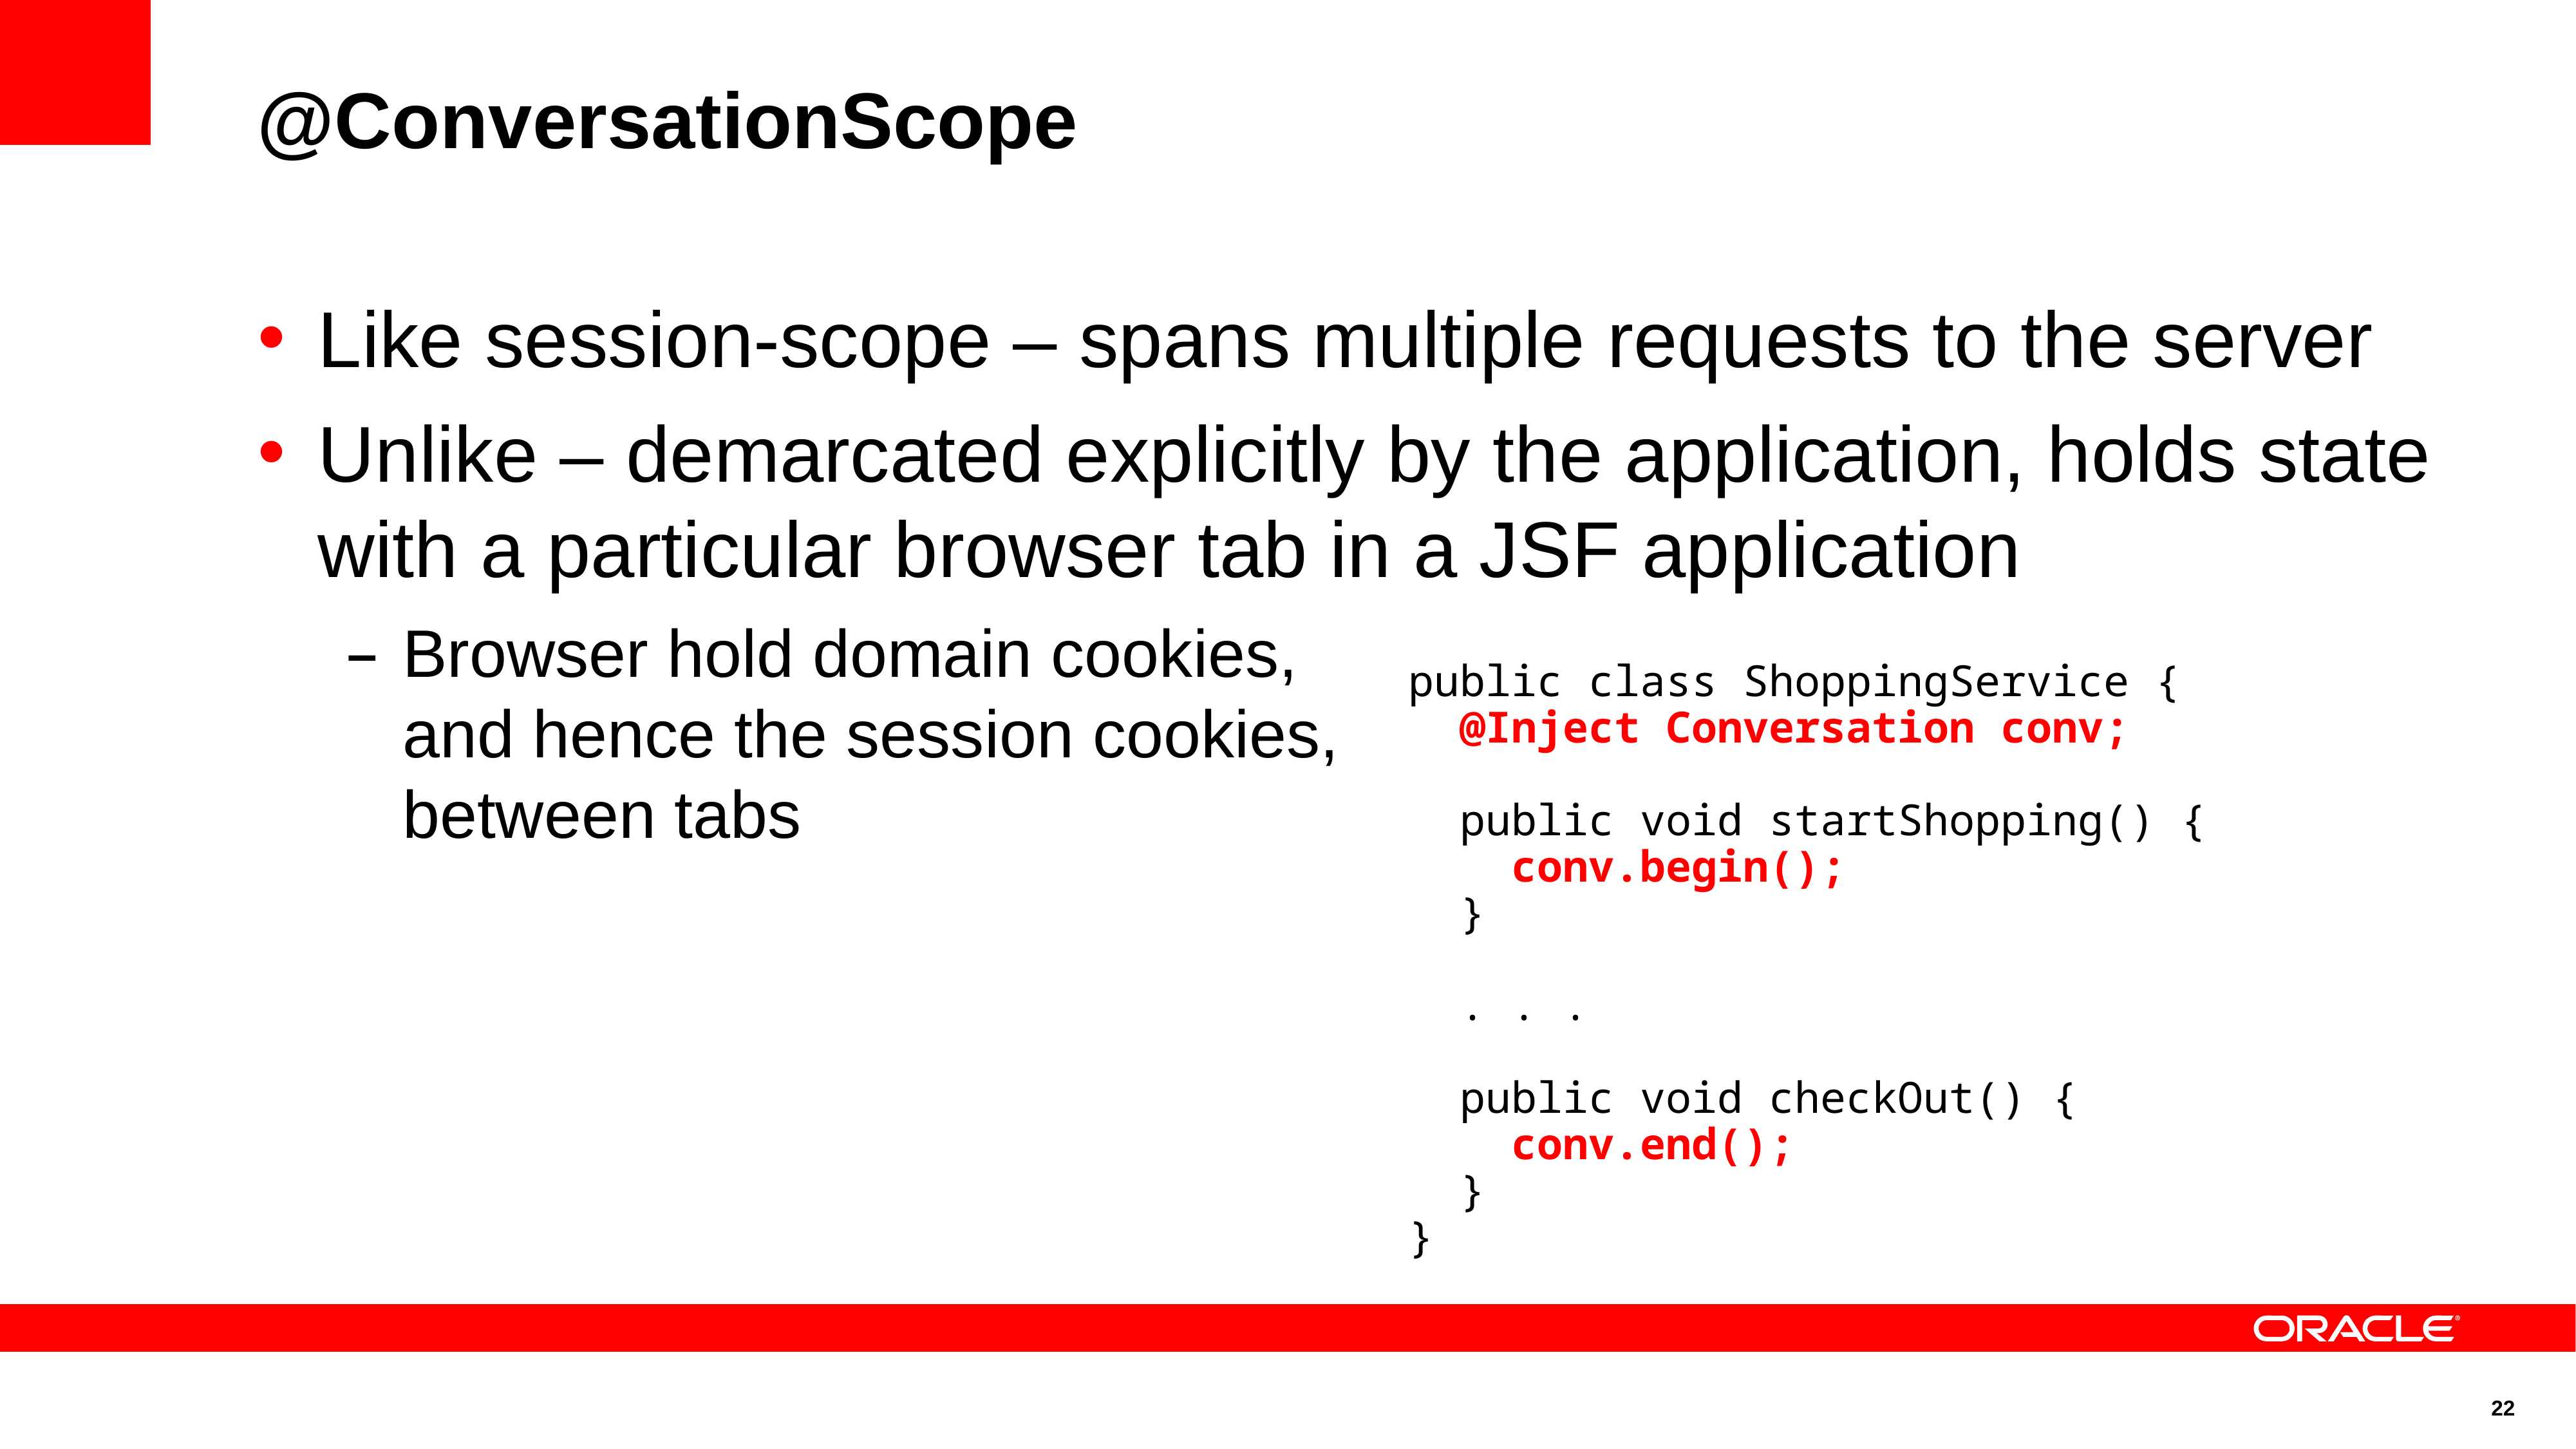

# @ConversationScope
Like session-scope – spans multiple requests to the server
Unlike – demarcated explicitly by the application, holds state with a particular browser tab in a JSF application
Browser hold domain cookies,
and hence the session cookies,
between tabs
public class ShoppingService {
 @Inject Conversation conv;
 public void startShopping() {
 conv.begin();
 }
 . . .
 public void checkOut() {
 conv.end();
 }
}